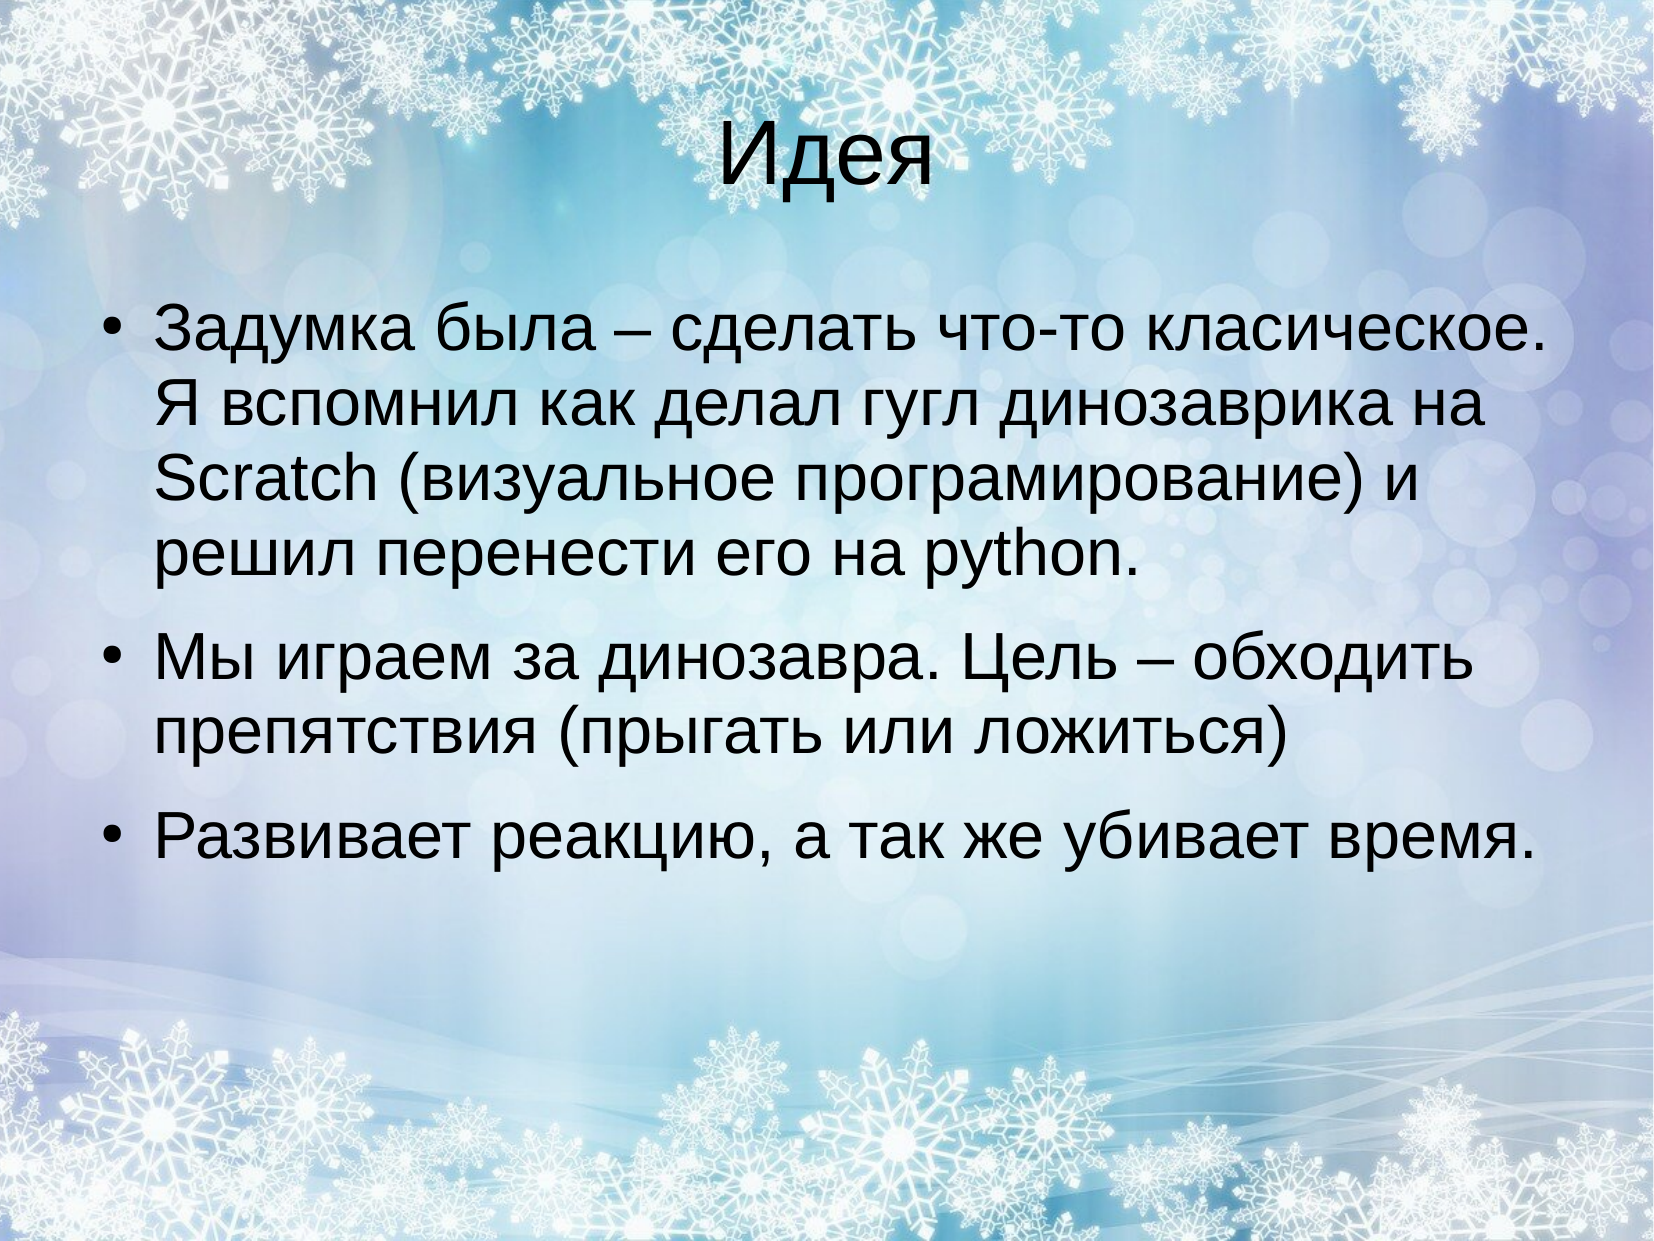

# Идея
Задумка была – сделать что-то класическое. Я вспомнил как делал гугл динозаврика на Scratch (визуальное програмирование) и решил перенести его на python.
Мы играем за динозавра. Цель – обходить препятствия (прыгать или ложиться)
Развивает реакцию, а так же убивает время.